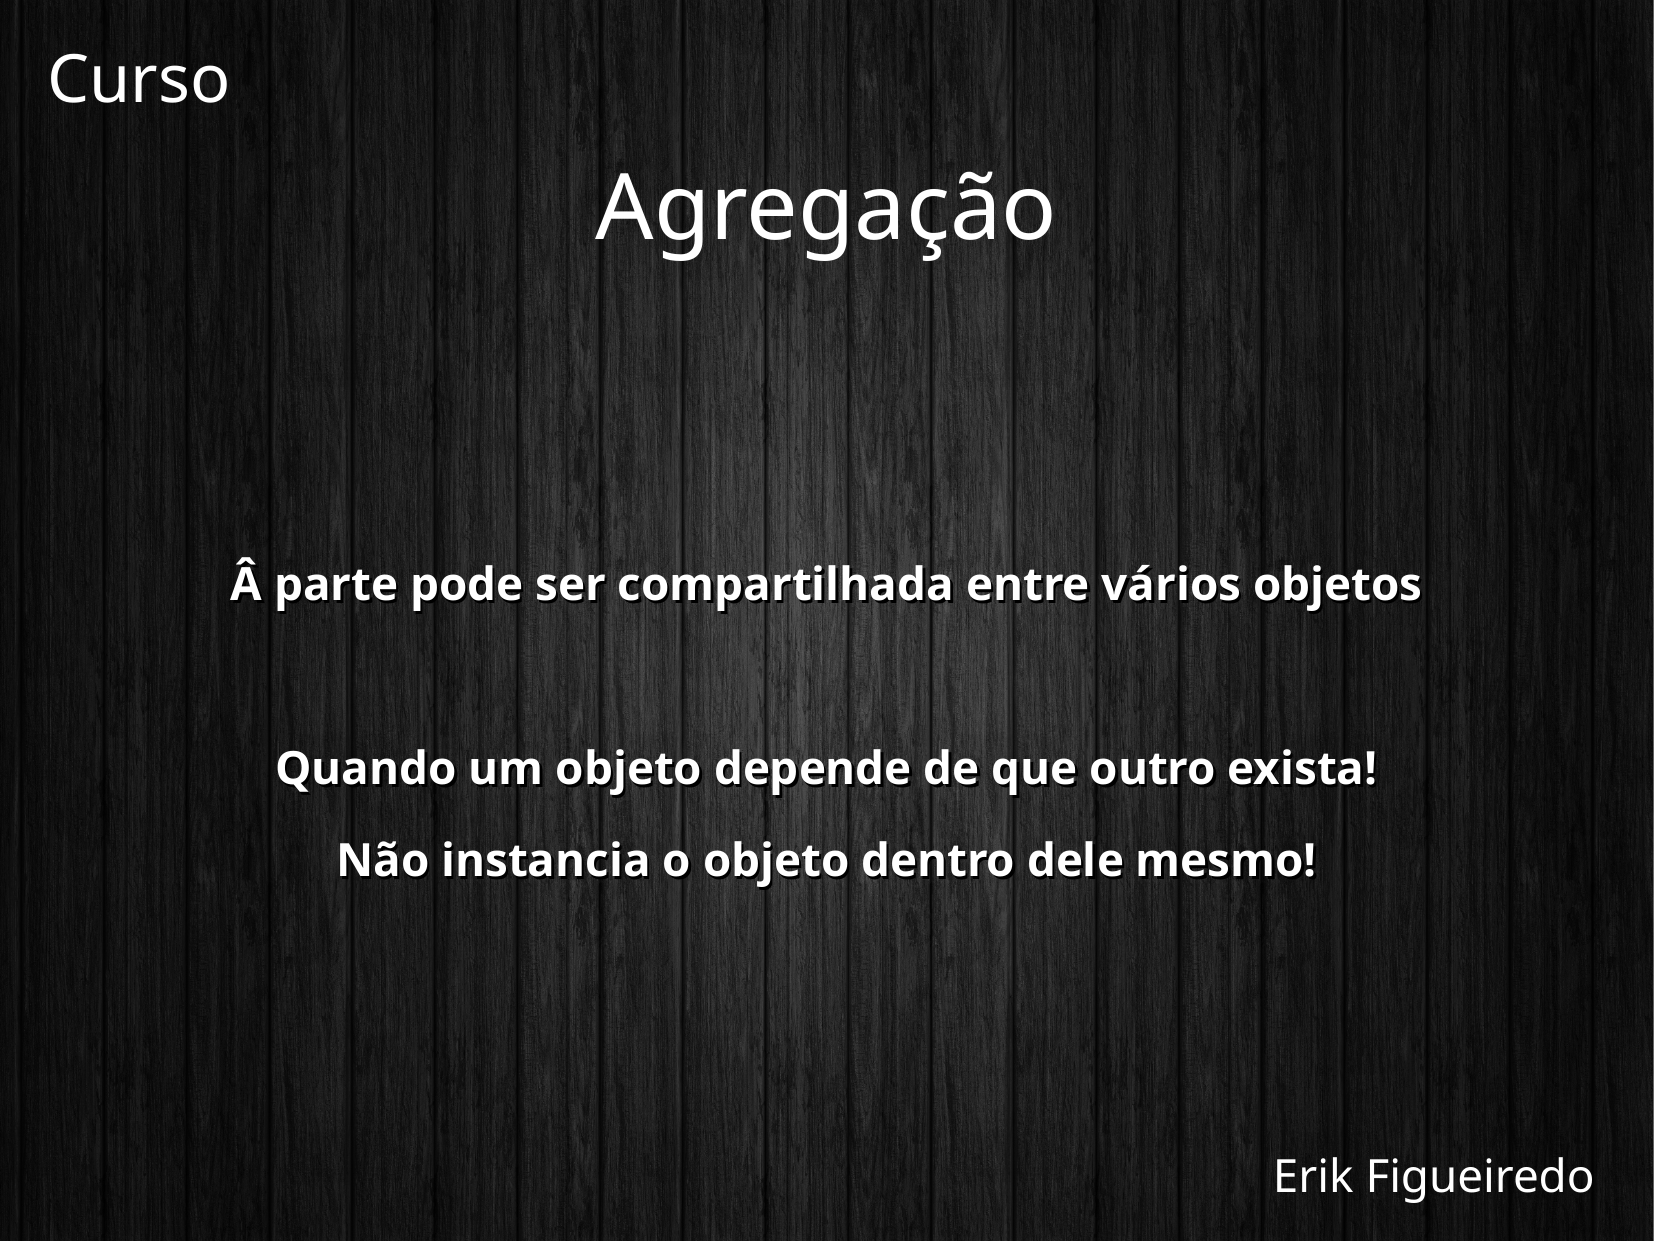

Curso
# Agregação
Â parte pode ser compartilhada entre vários objetos
Quando um objeto depende de que outro exista!
Não instancia o objeto dentro dele mesmo!
Erik Figueiredo